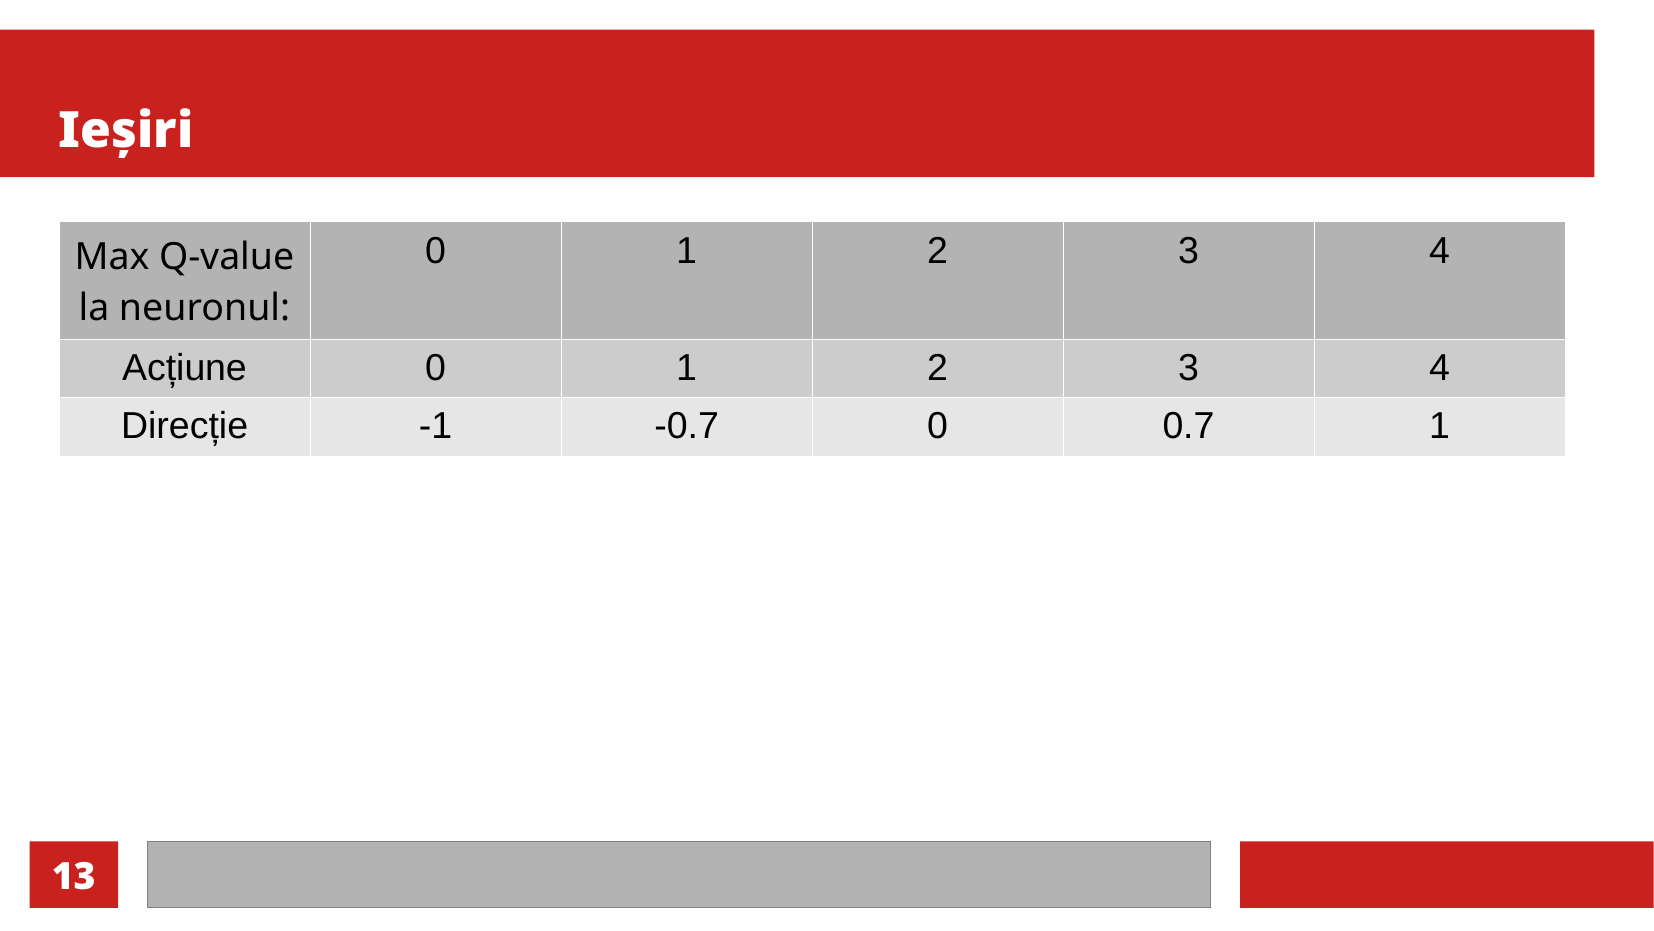

# Ieșiri
| Max Q-value la neuronul: | 0 | 1 | 2 | 3 | 4 |
| --- | --- | --- | --- | --- | --- |
| Acțiune | 0 | 1 | 2 | 3 | 4 |
| Direcție | -1 | -0.7 | 0 | 0.7 | 1 |
13